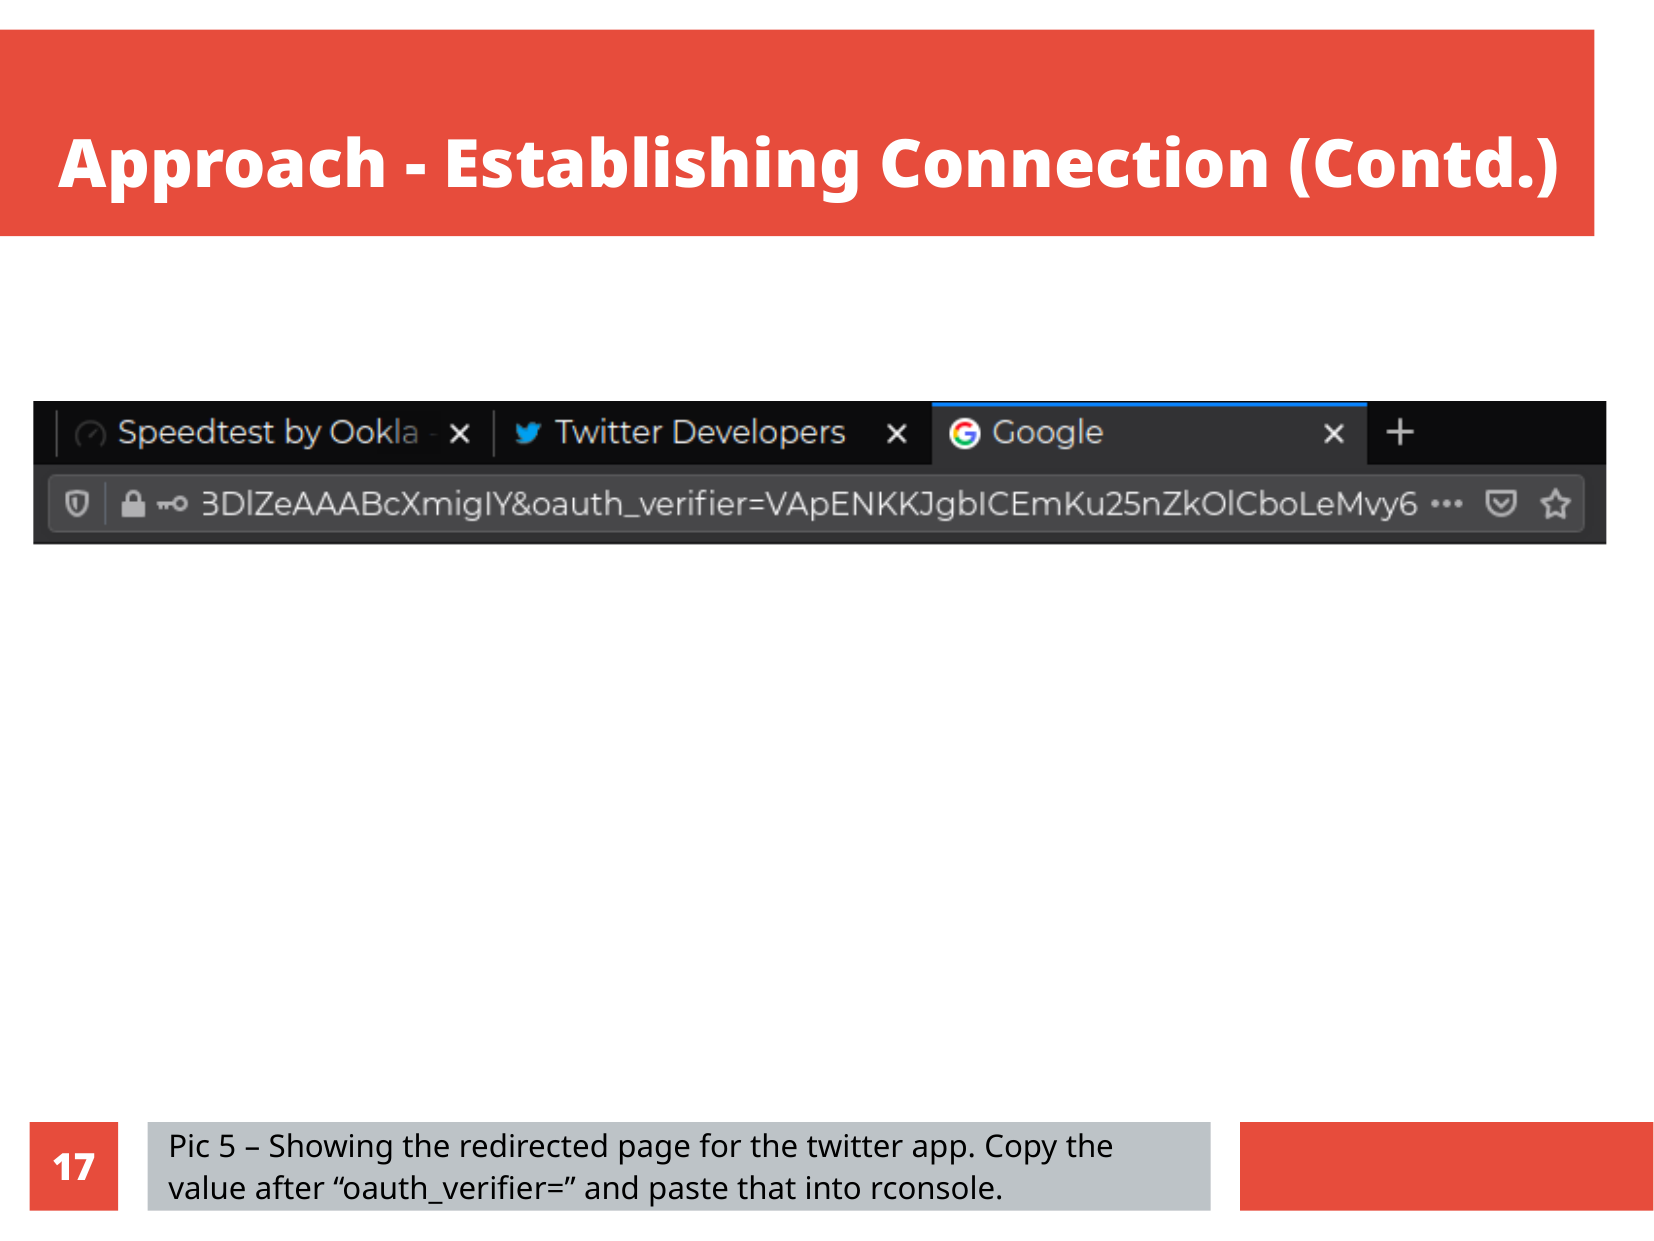

# Approach - Establishing Connection (Contd.)
Pic 5 – Showing the redirected page for the twitter app. Copy the value after “oauth_verifier=” and paste that into rconsole.
17